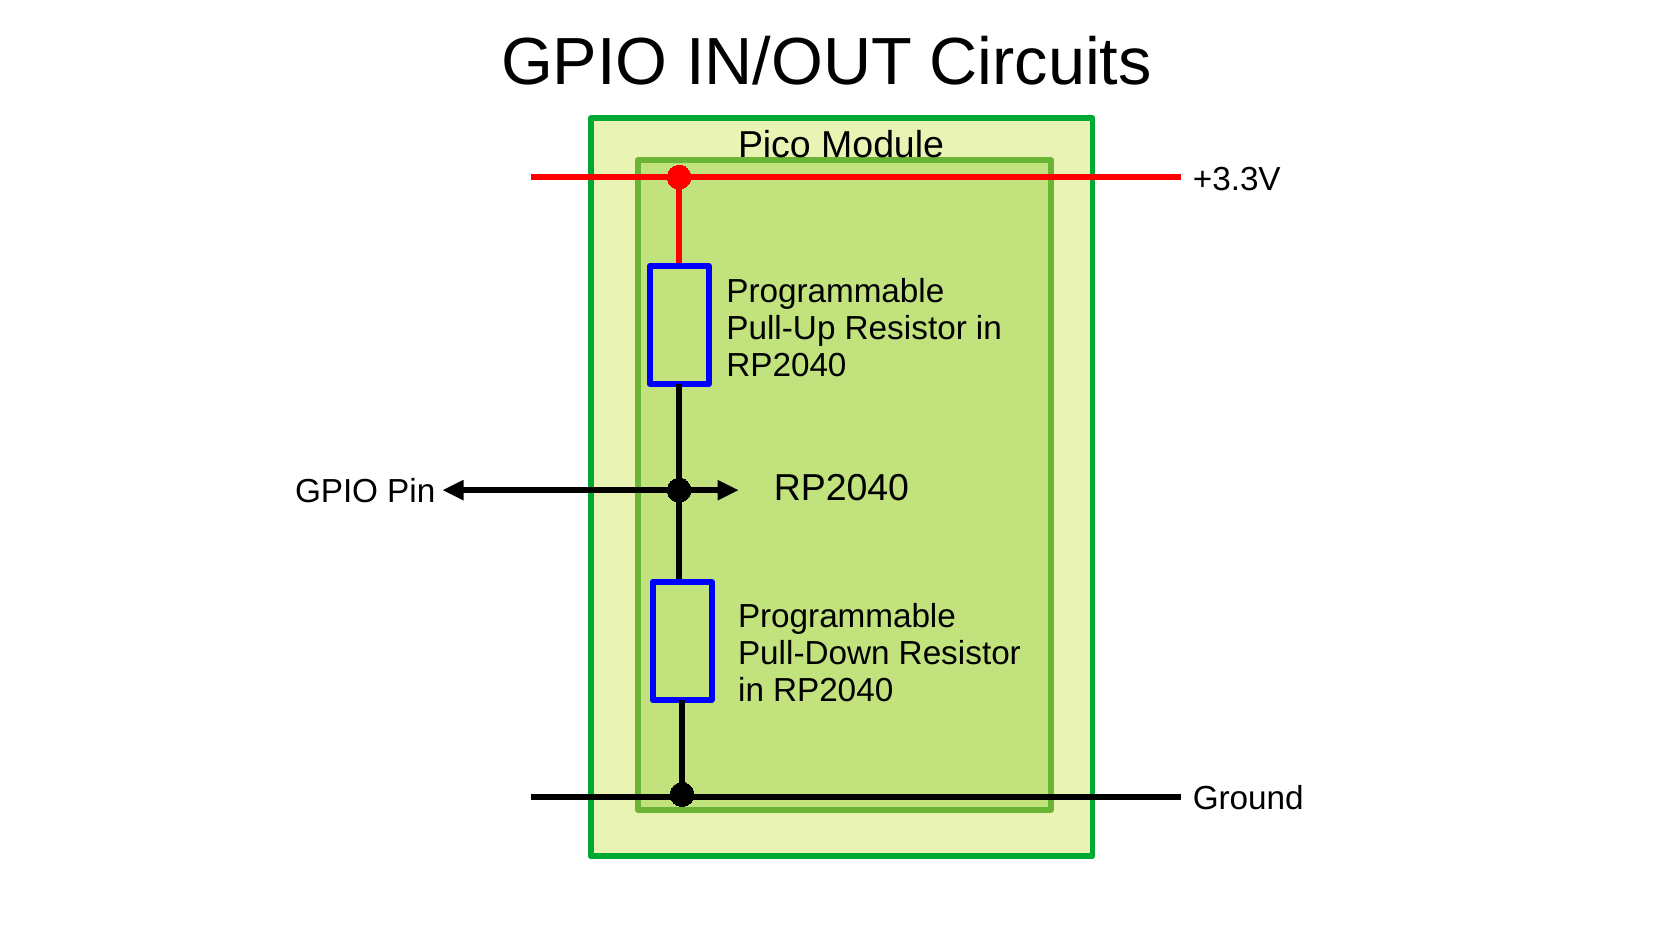

# GPIO IN/OUT Circuits
RP2040
Pico Module
+3.3V
Programmable
Pull-Up Resistor in RP2040
GPIO Pin
Programmable
Pull-Down Resistor in RP2040
Ground